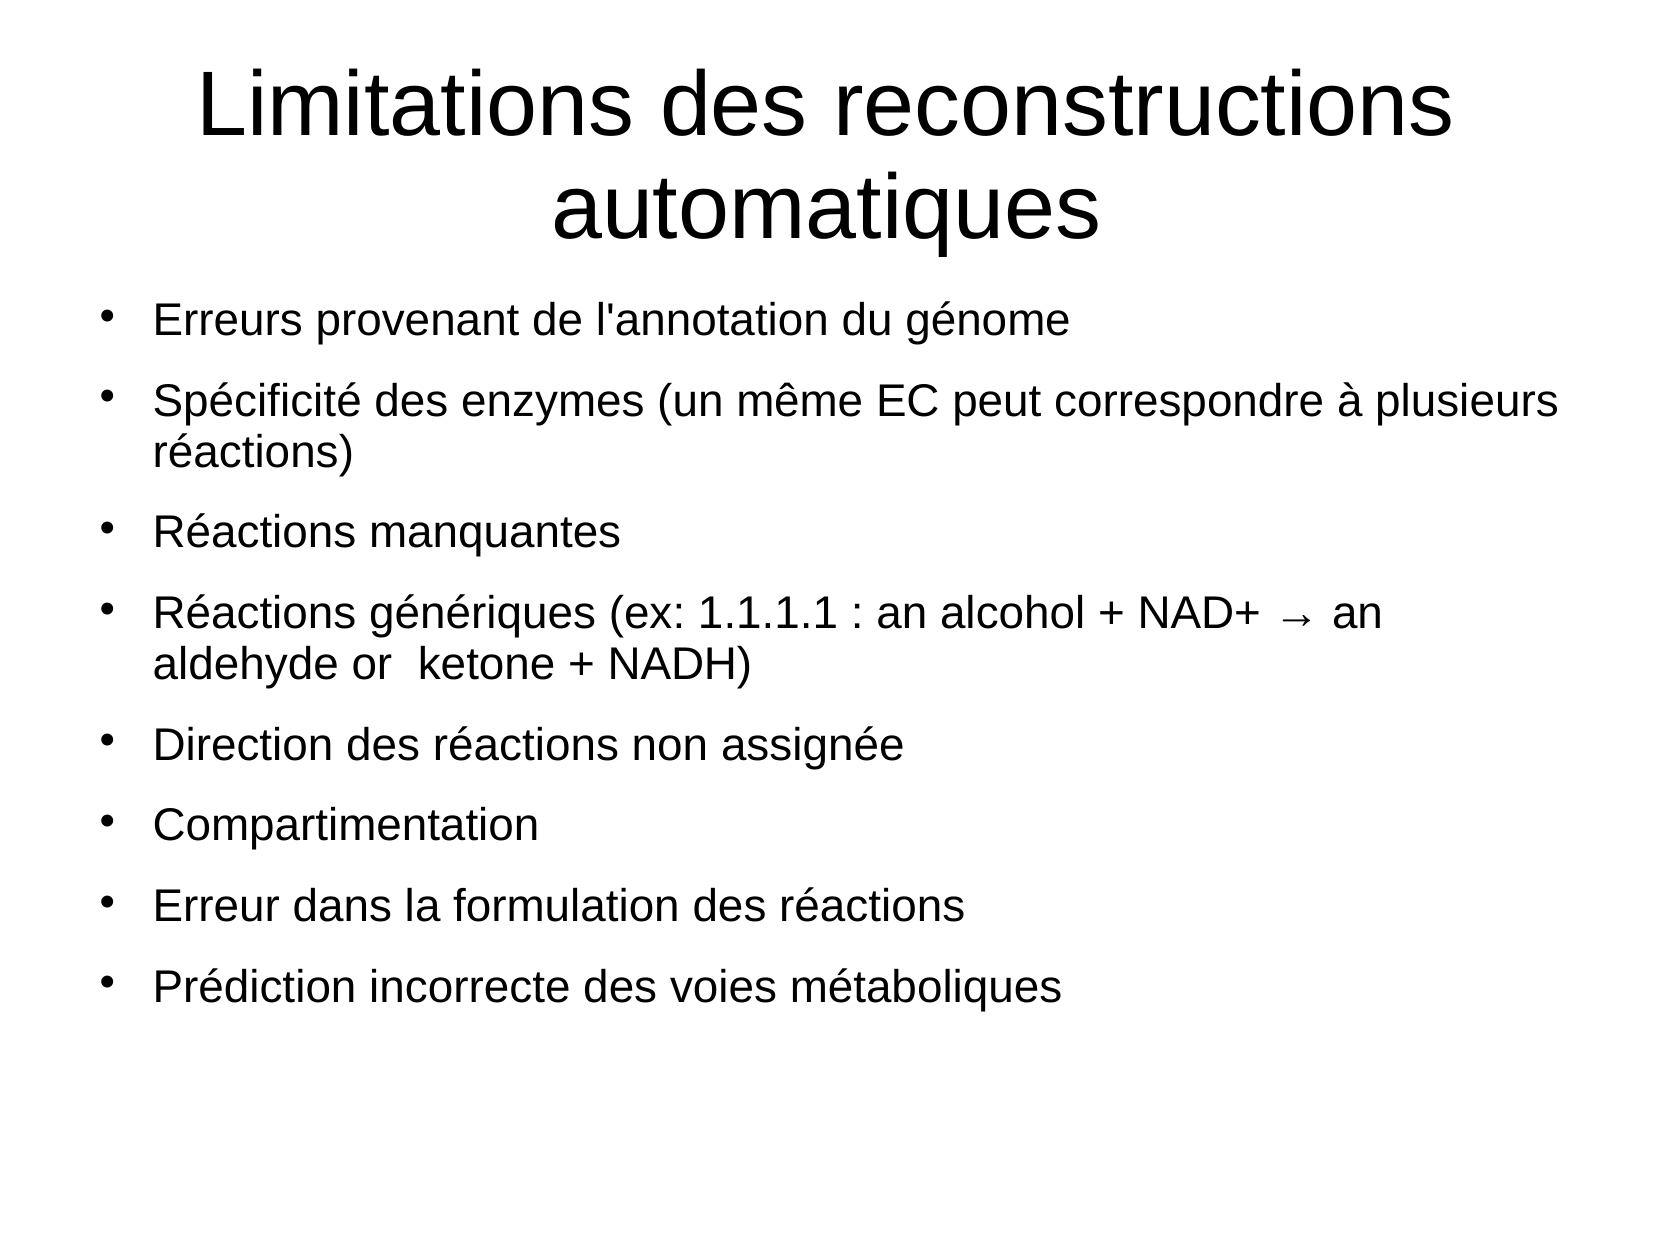

# Limitations des reconstructions automatiques
Erreurs provenant de l'annotation du génome
Spécificité des enzymes (un même EC peut correspondre à plusieurs réactions)
Réactions manquantes
Réactions génériques (ex: 1.1.1.1 : an alcohol + NAD+ → an aldehyde or ketone + NADH)
Direction des réactions non assignée
Compartimentation
Erreur dans la formulation des réactions
Prédiction incorrecte des voies métaboliques